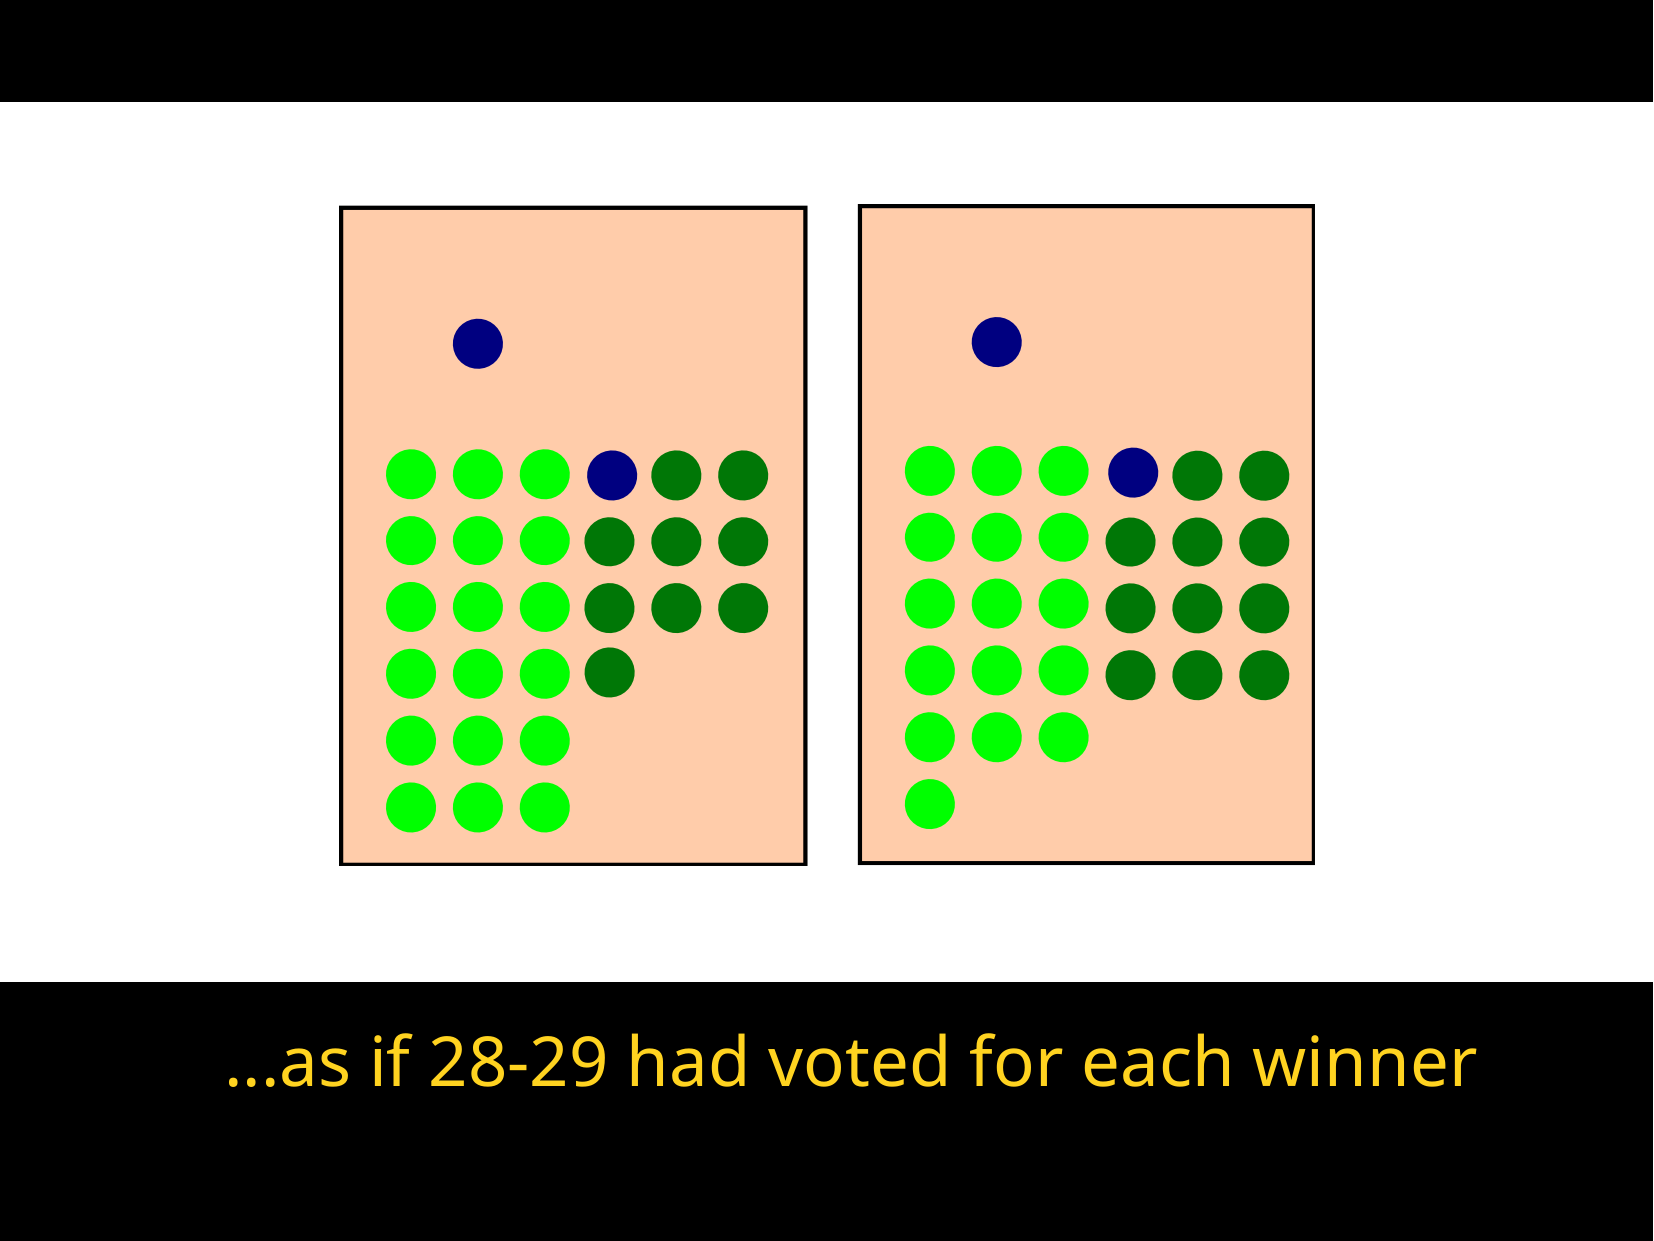

# ...as if 28-29 had voted for each winner